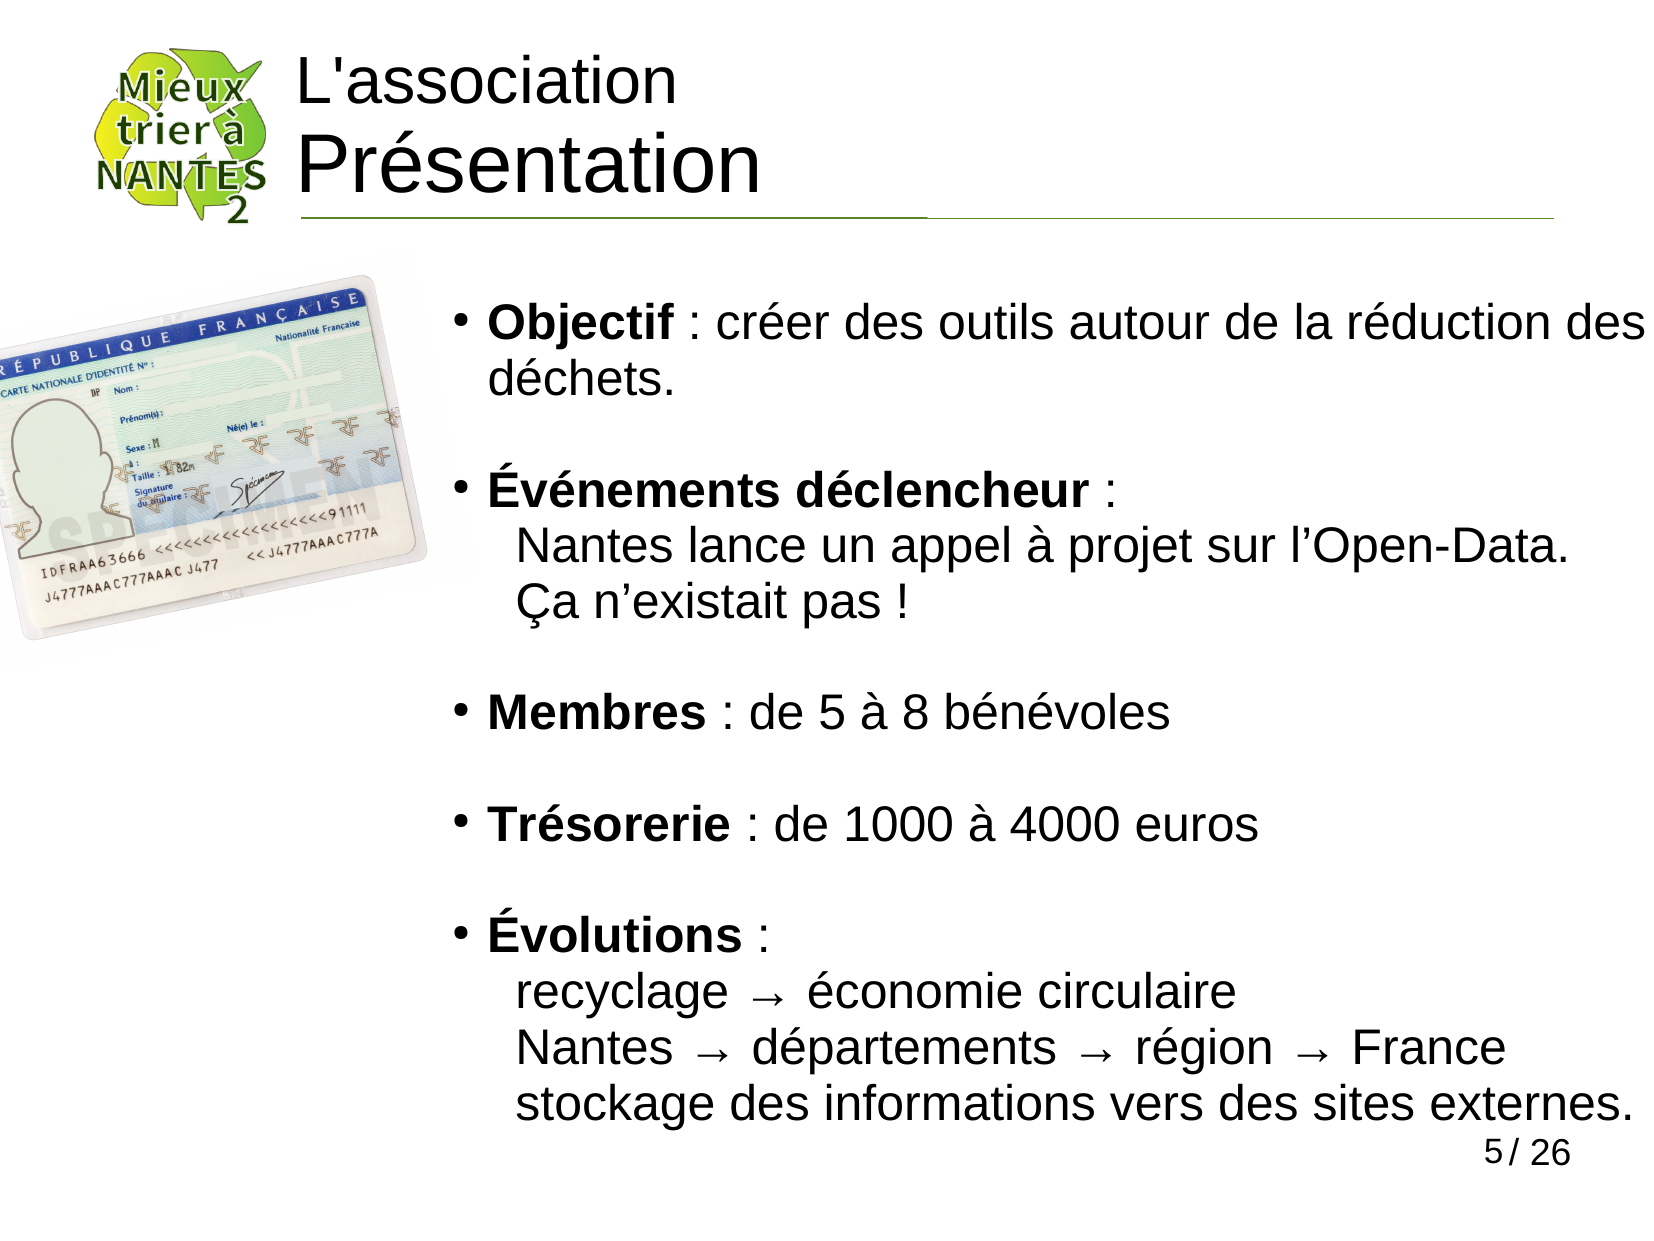

L'association
Présentation
Objectif : créer des outils autour de la réduction des déchets.
Événements déclencheur :
 Nantes lance un appel à projet sur l’Open-Data.
 Ça n’existait pas !
Membres : de 5 à 8 bénévoles
Trésorerie : de 1000 à 4000 euros
Évolutions :
 recyclage → économie circulaire
 Nantes → départements → région → France
 stockage des informations vers des sites externes.
/ 26
5